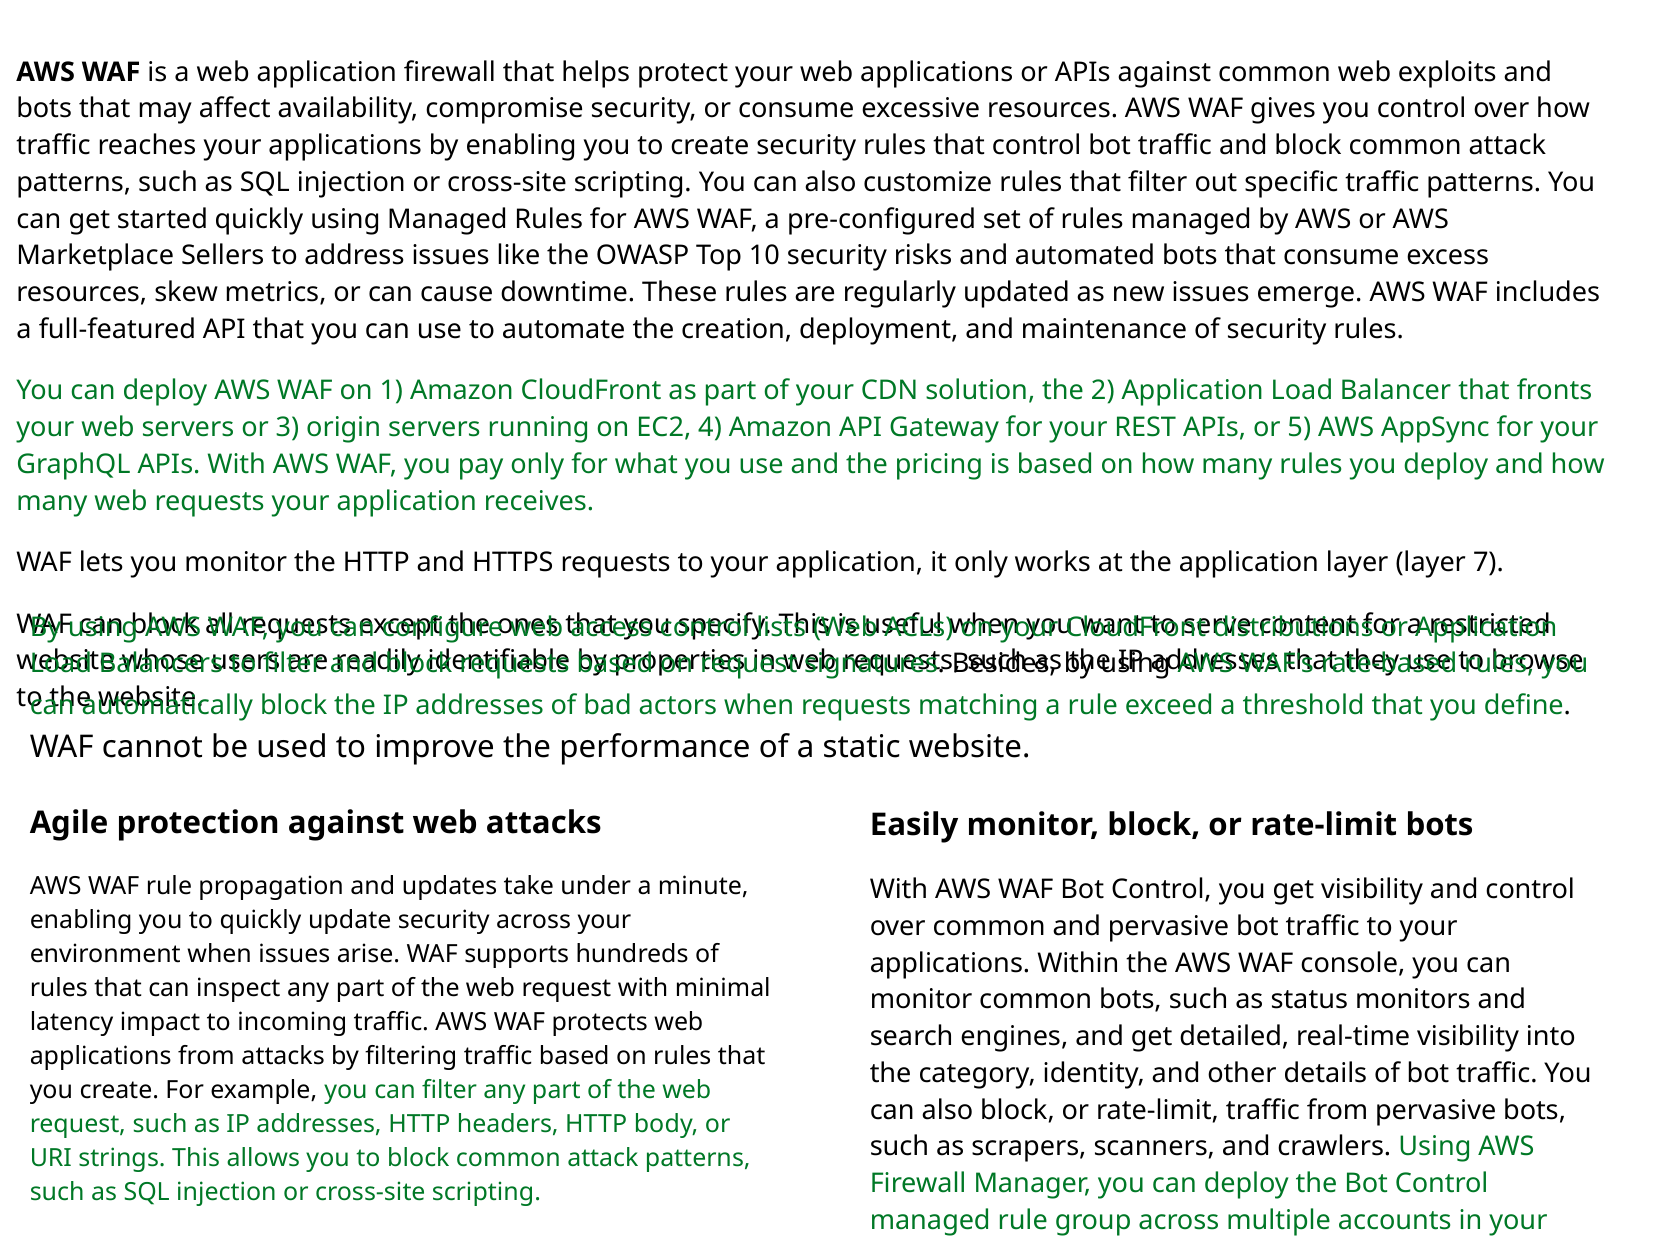

AWS WAF is a web application firewall that helps protect your web applications or APIs against common web exploits and bots that may affect availability, compromise security, or consume excessive resources. AWS WAF gives you control over how traffic reaches your applications by enabling you to create security rules that control bot traffic and block common attack patterns, such as SQL injection or cross-site scripting. You can also customize rules that filter out specific traffic patterns. You can get started quickly using Managed Rules for AWS WAF, a pre-configured set of rules managed by AWS or AWS Marketplace Sellers to address issues like the OWASP Top 10 security risks and automated bots that consume excess resources, skew metrics, or can cause downtime. These rules are regularly updated as new issues emerge. AWS WAF includes a full-featured API that you can use to automate the creation, deployment, and maintenance of security rules.
You can deploy AWS WAF on 1) Amazon CloudFront as part of your CDN solution, the 2) Application Load Balancer that fronts your web servers or 3) origin servers running on EC2, 4) Amazon API Gateway for your REST APIs, or 5) AWS AppSync for your GraphQL APIs. With AWS WAF, you pay only for what you use and the pricing is based on how many rules you deploy and how many web requests your application receives.
WAF lets you monitor the HTTP and HTTPS requests to your application, it only works at the application layer (layer 7).
WAF can block all requests except the ones that you specify. This is useful when you want to serve content for a restricted website whose users are readily identifiable by properties in web requests, such as the IP addresses that they use to browse to the website.
By using AWS WAF, you can configure web access control lists (Web ACLs) on your CloudFront distributions or Application Load Balancers to filter and block requests based on request signatures. Besides, by using AWS WAF's rate-based rules, you can automatically block the IP addresses of bad actors when requests matching a rule exceed a threshold that you define. WAF cannot be used to improve the performance of a static website.
Agile protection against web attacks
AWS WAF rule propagation and updates take under a minute, enabling you to quickly update security across your environment when issues arise. WAF supports hundreds of rules that can inspect any part of the web request with minimal latency impact to incoming traffic. AWS WAF protects web applications from attacks by filtering traffic based on rules that you create. For example, you can filter any part of the web request, such as IP addresses, HTTP headers, HTTP body, or URI strings. This allows you to block common attack patterns, such as SQL injection or cross-site scripting.
Easily monitor, block, or rate-limit bots
With AWS WAF Bot Control, you get visibility and control over common and pervasive bot traffic to your applications. Within the AWS WAF console, you can monitor common bots, such as status monitors and search engines, and get detailed, real-time visibility into the category, identity, and other details of bot traffic. You can also block, or rate-limit, traffic from pervasive bots, such as scrapers, scanners, and crawlers. Using AWS Firewall Manager, you can deploy the Bot Control managed rule group across multiple accounts in your AWS Organization.